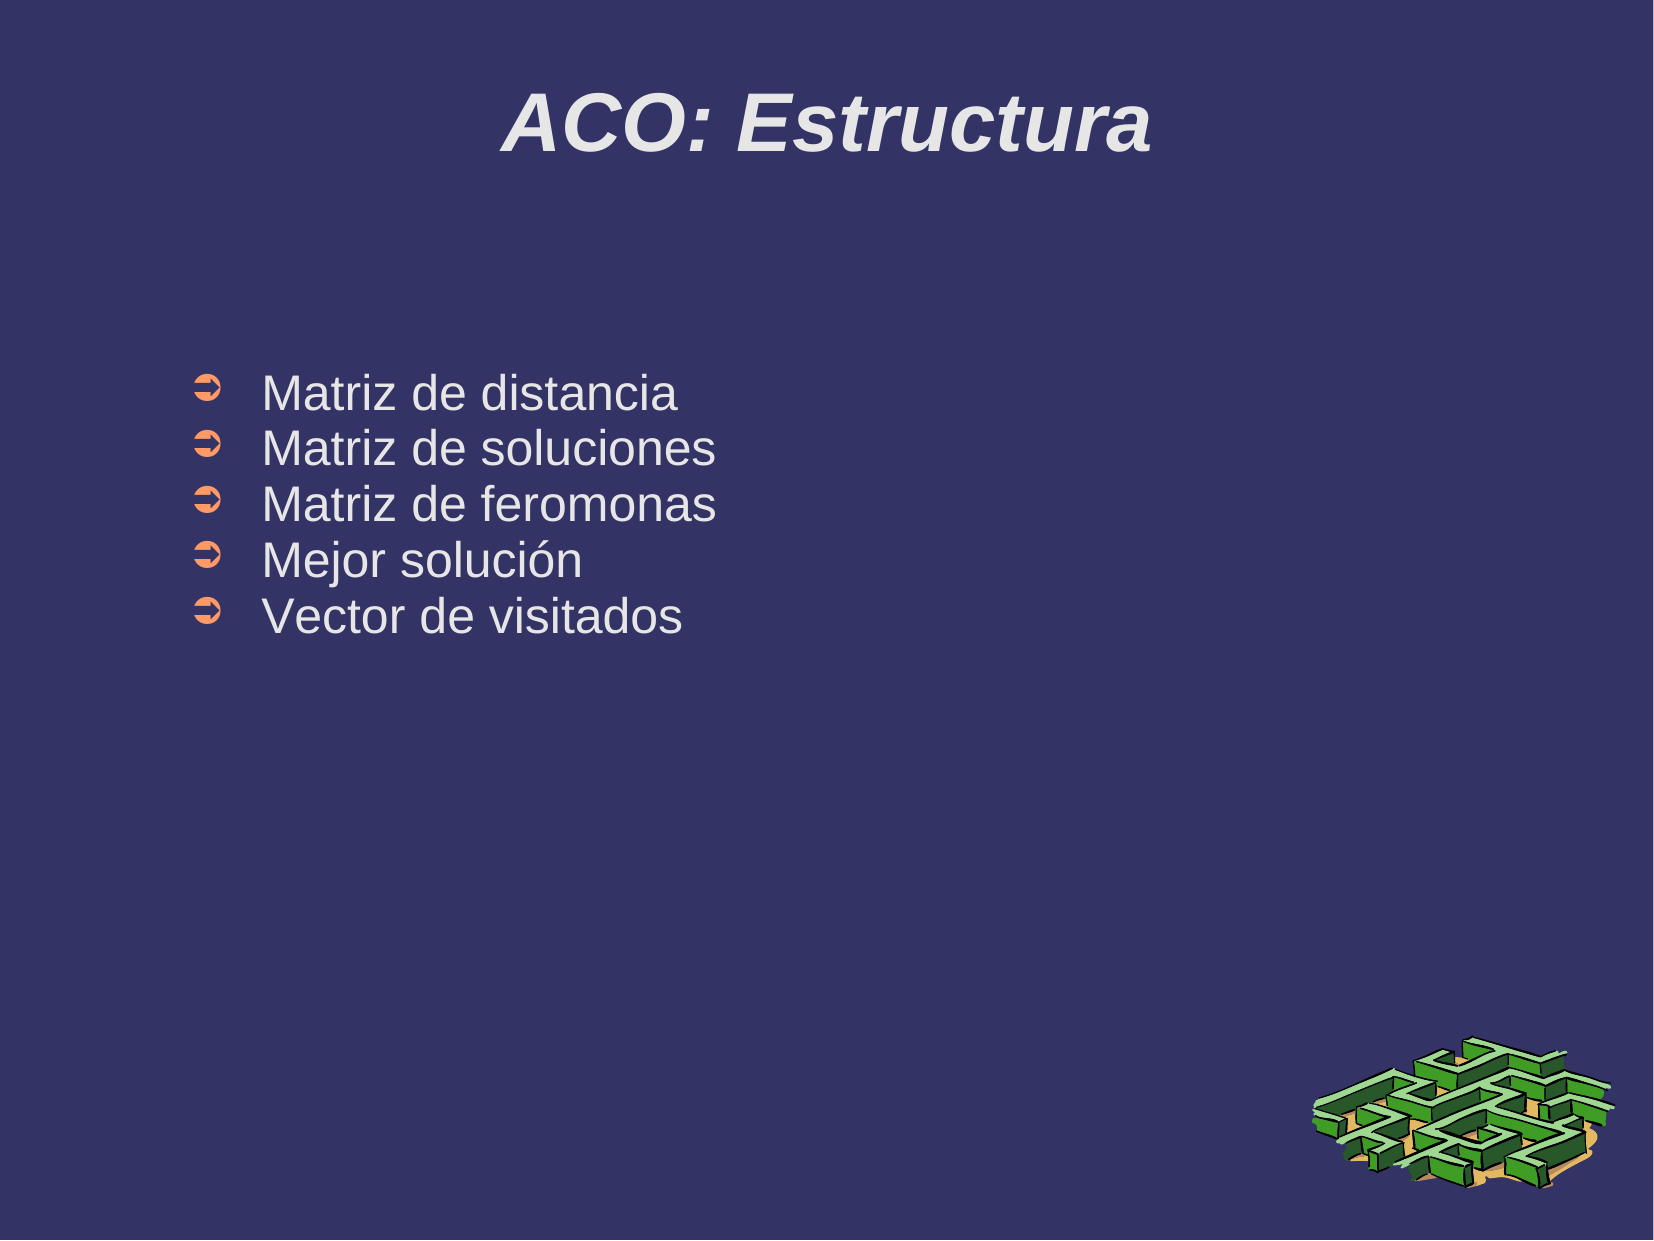

# ACO: Estructura
Matriz de distancia
Matriz de soluciones
Matriz de feromonas
Mejor solución
Vector de visitados